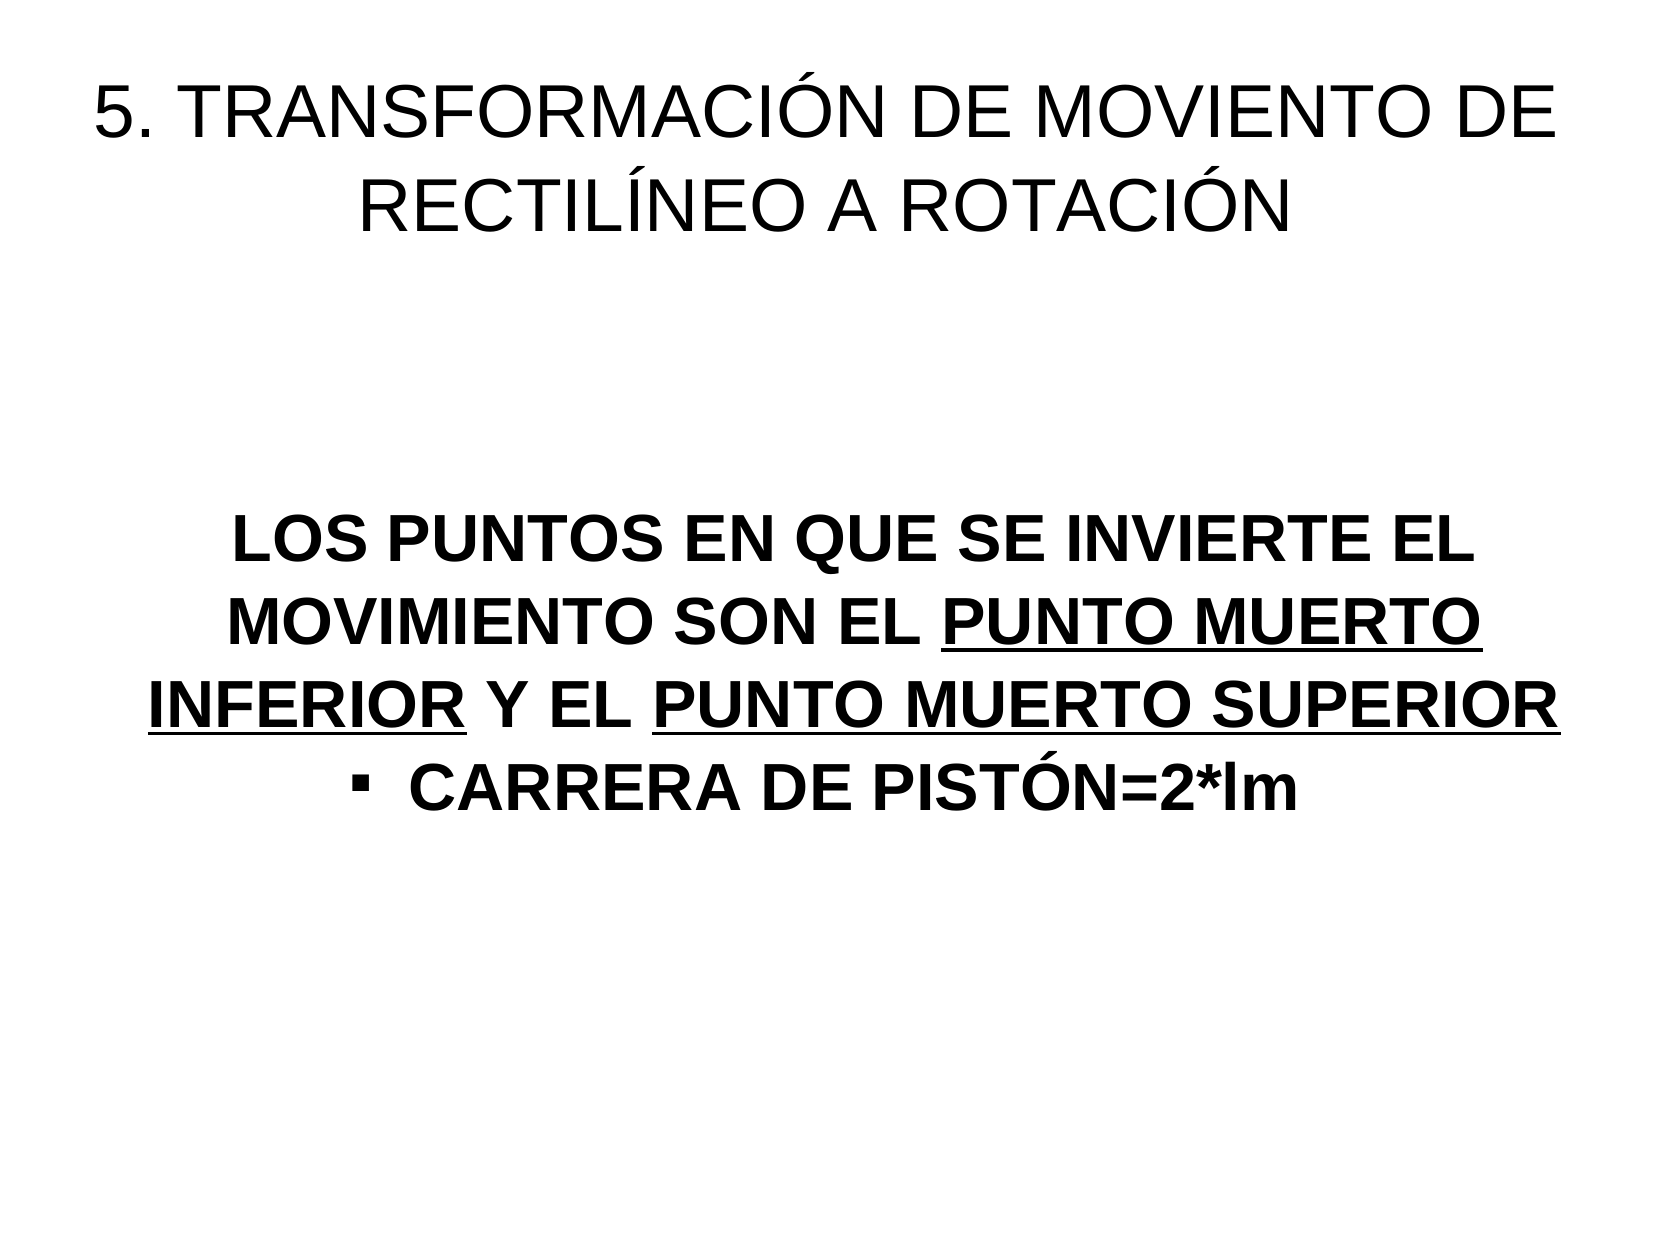

# 5. TRANSFORMACIÓN DE MOVIENTO DE RECTILÍNEO A ROTACIÓN
LOS PUNTOS EN QUE SE INVIERTE EL MOVIMIENTO SON EL PUNTO MUERTO INFERIOR Y EL PUNTO MUERTO SUPERIOR
CARRERA DE PISTÓN=2*lm